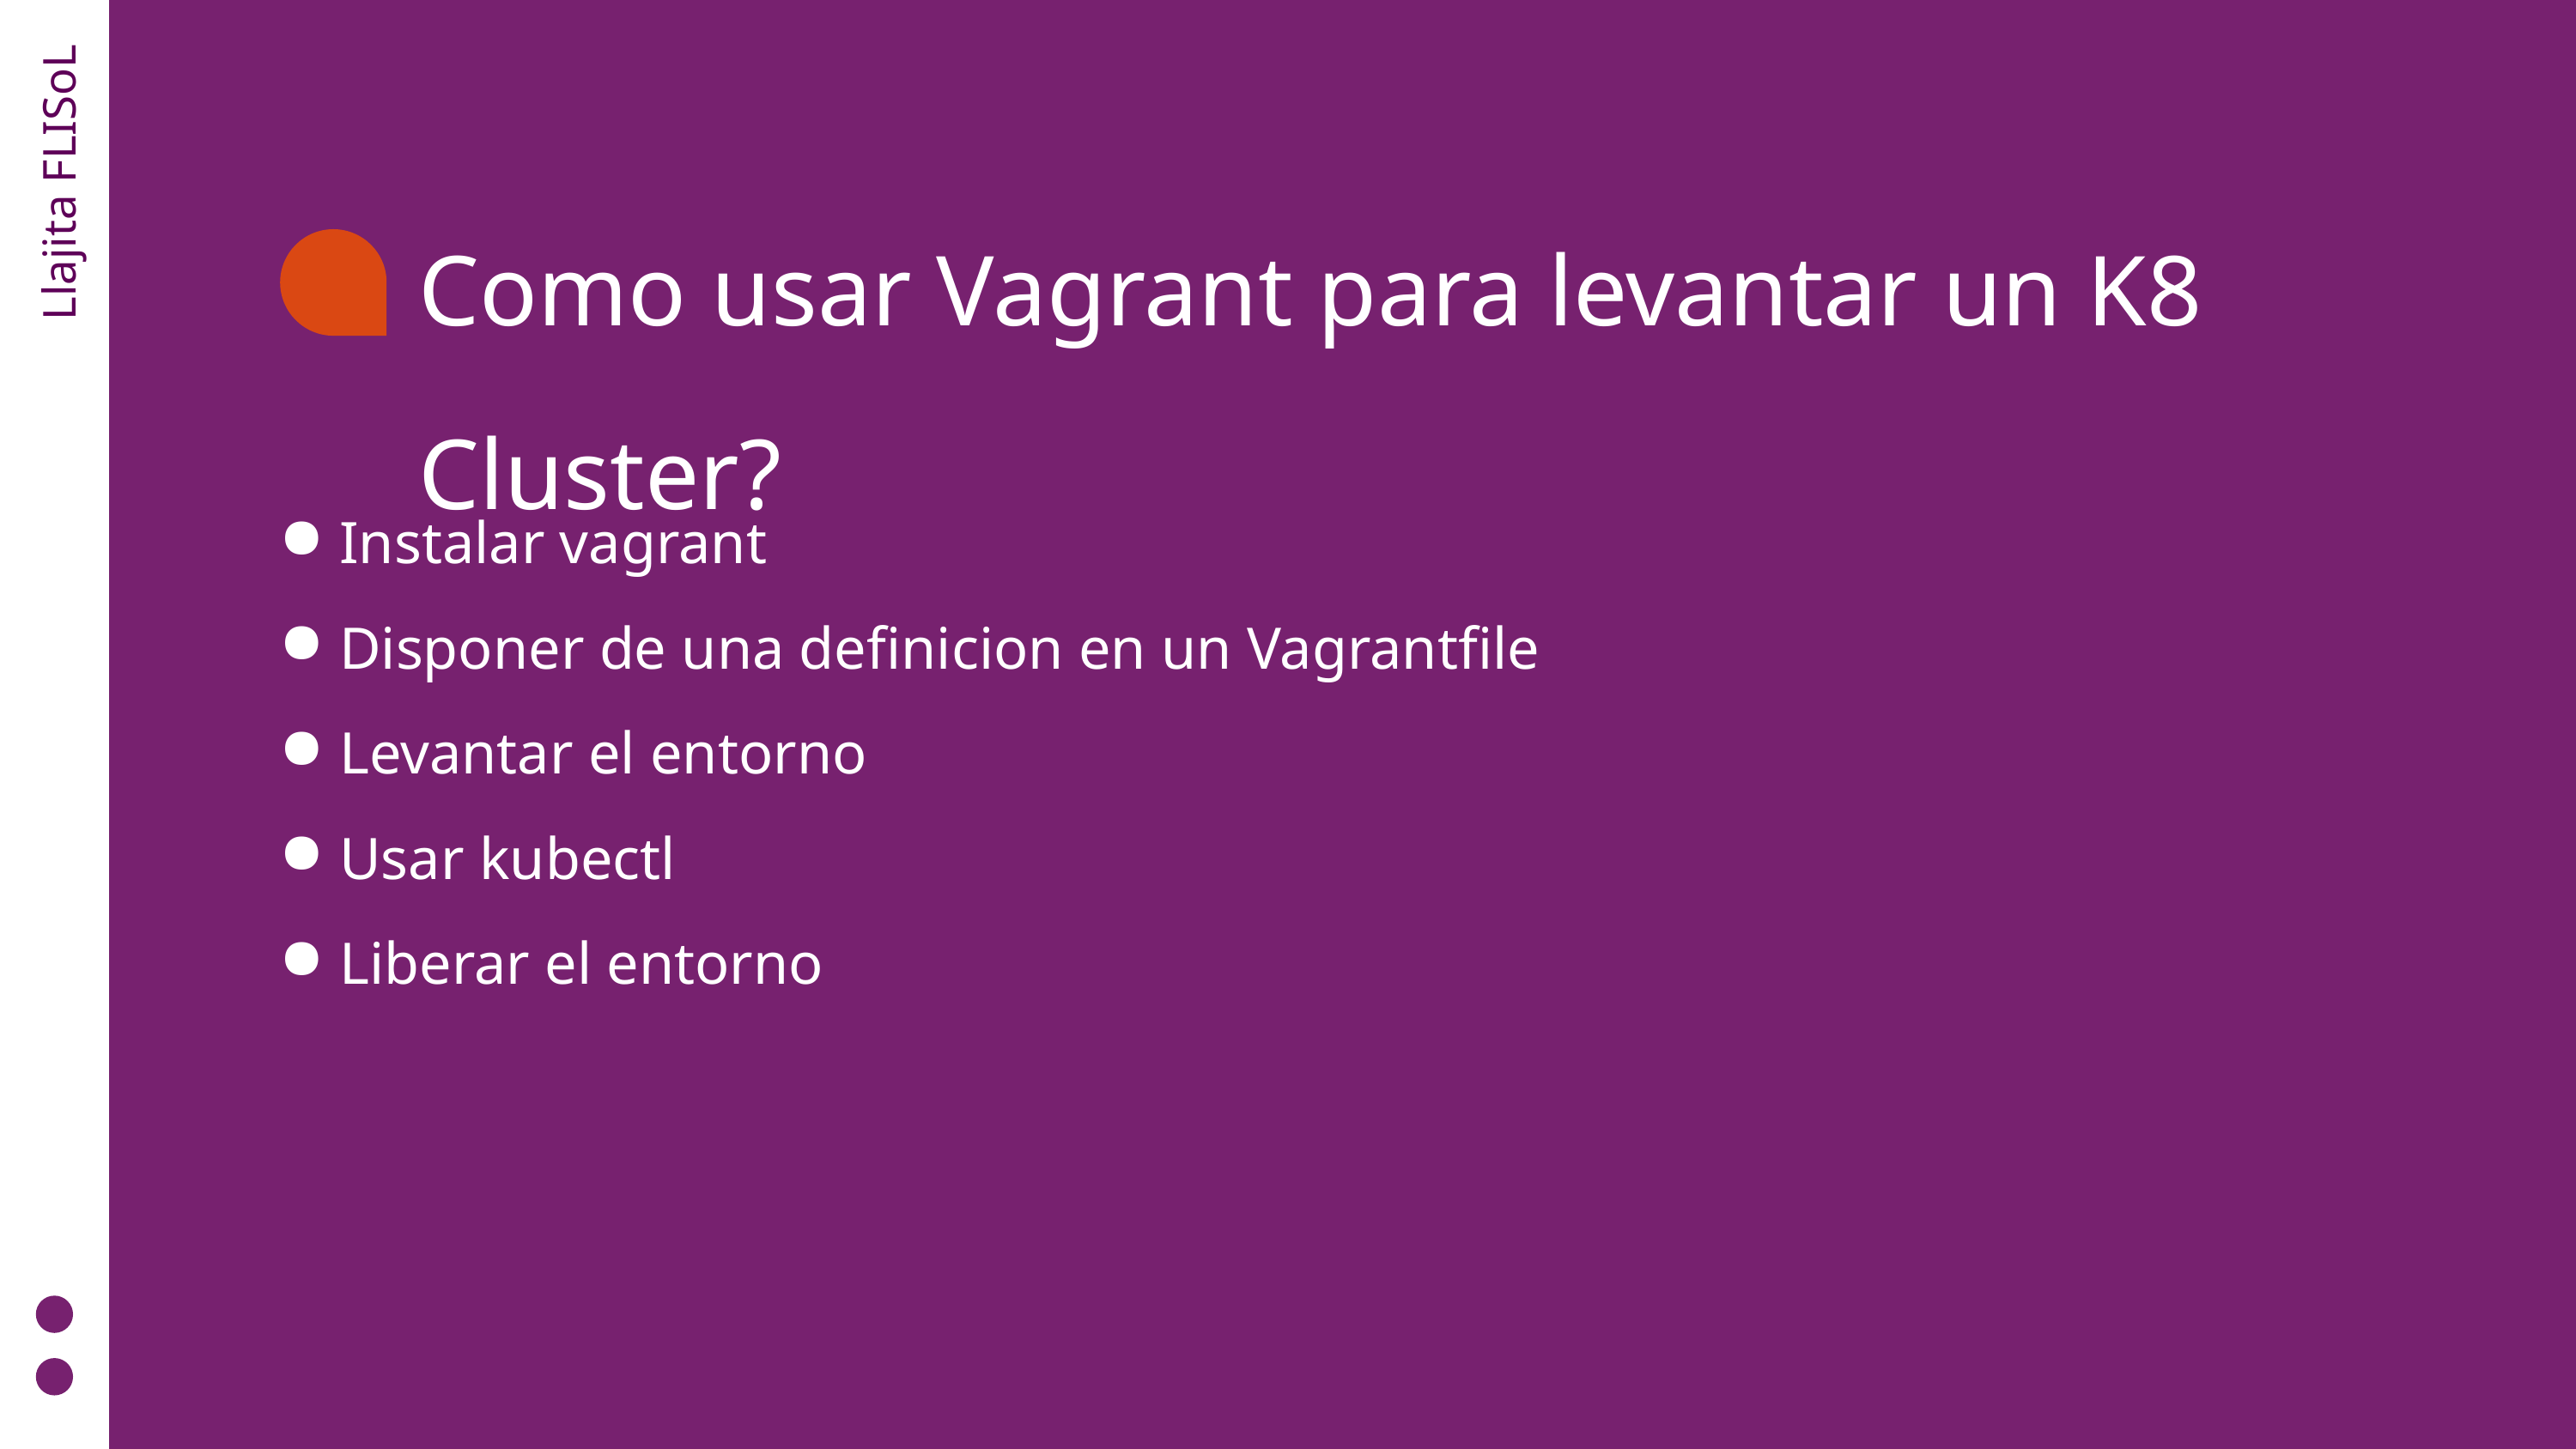

Llajita FLISoL
Como usar Vagrant para levantar un K8 Cluster?
 Instalar vagrant
 Disponer de una definicion en un Vagrantfile
 Levantar el entorno
 Usar kubectl
 Liberar el entorno